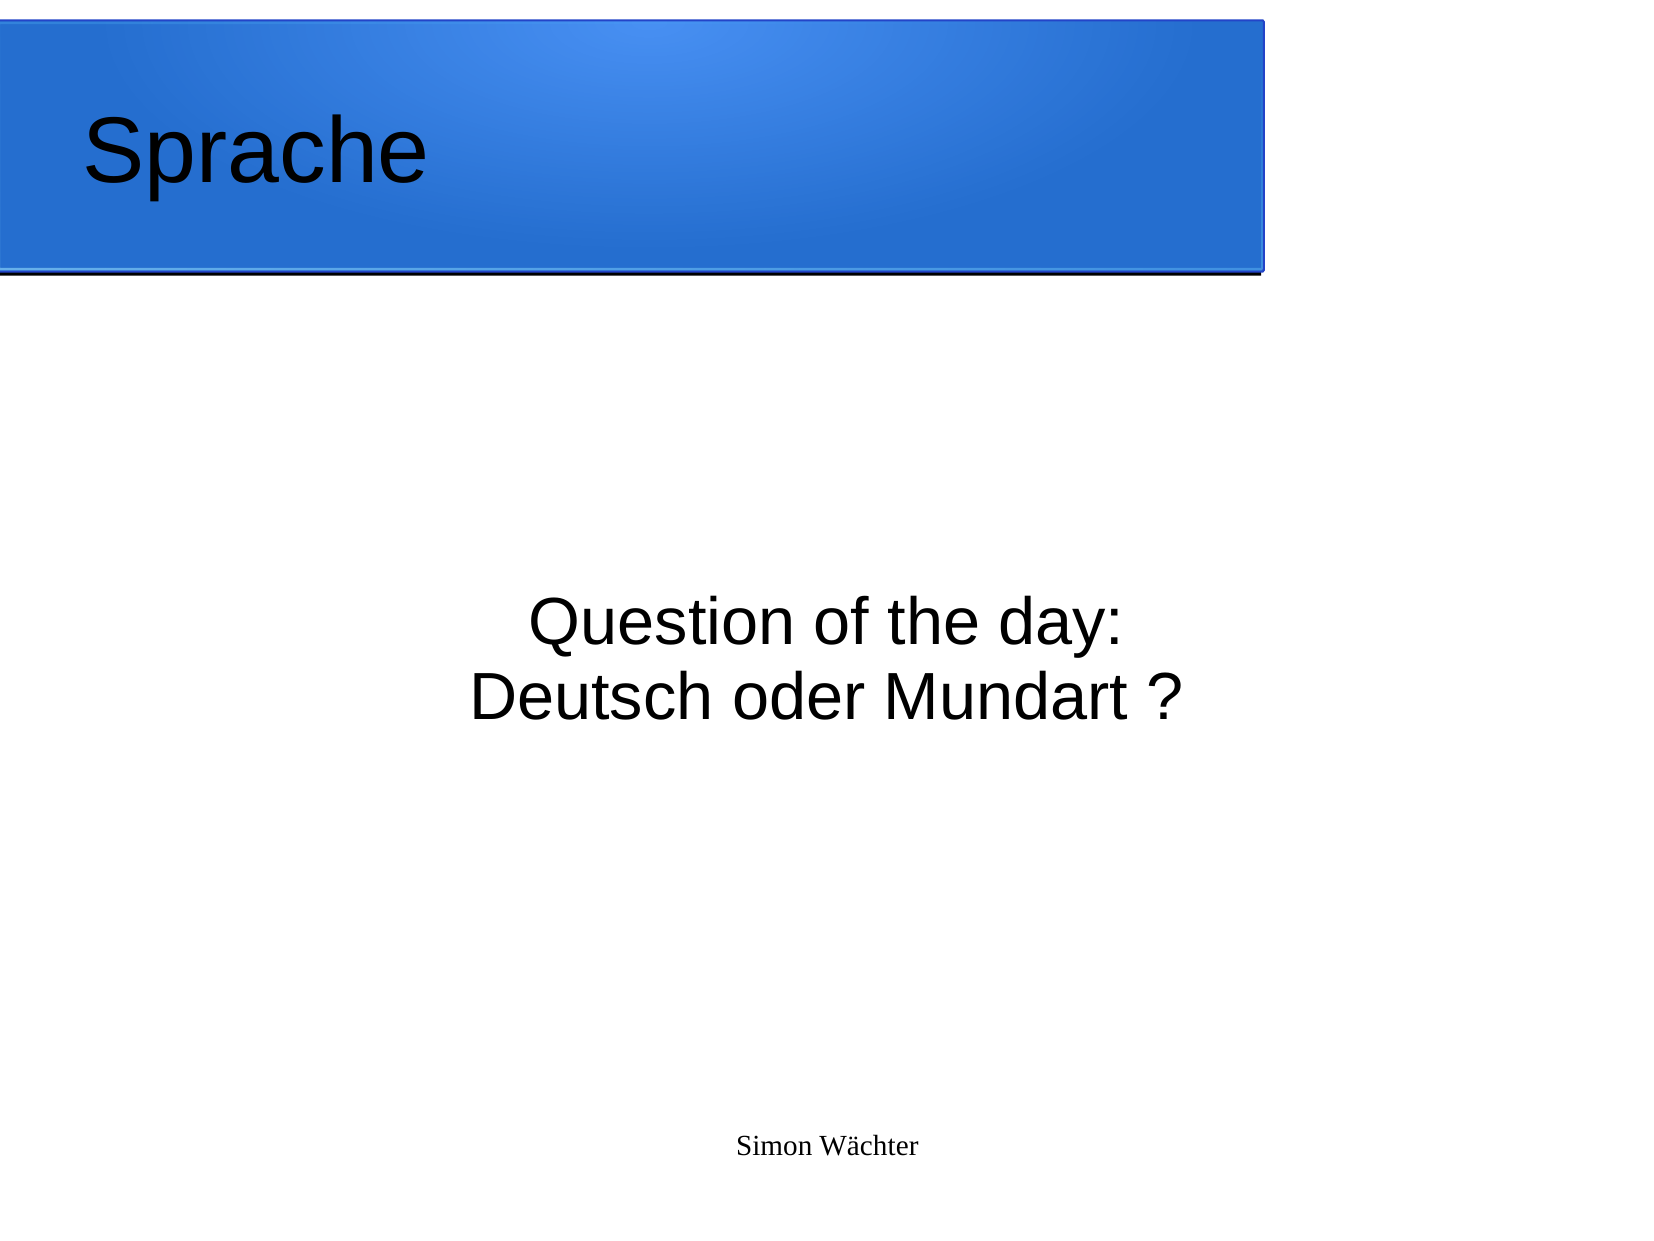

# Sprache
Question of the day:
Deutsch oder Mundart ?
Simon Wächter